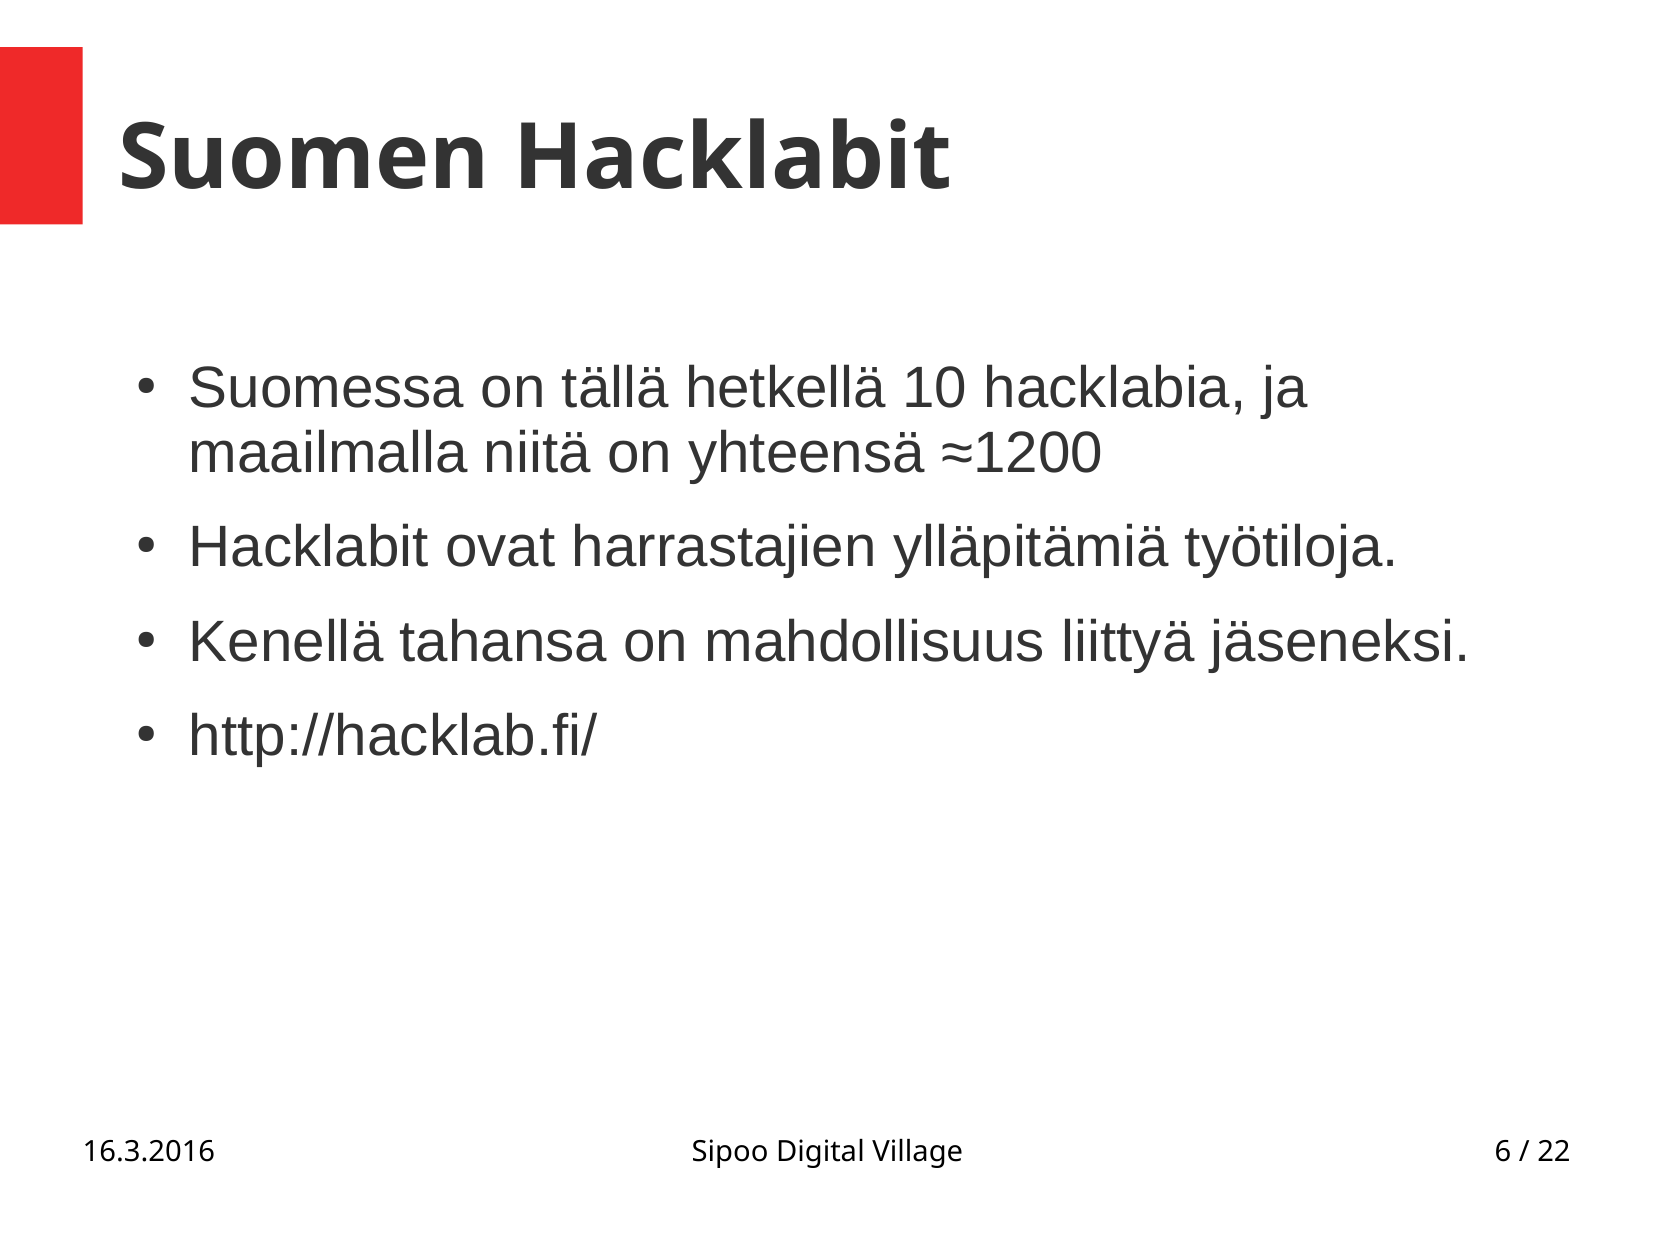

# Suomen Hacklabit
Suomessa on tällä hetkellä 10 hacklabia, ja maailmalla niitä on yhteensä ≈1200
Hacklabit ovat harrastajien ylläpitämiä työtiloja.
Kenellä tahansa on mahdollisuus liittyä jäseneksi.
http://hacklab.fi/
6